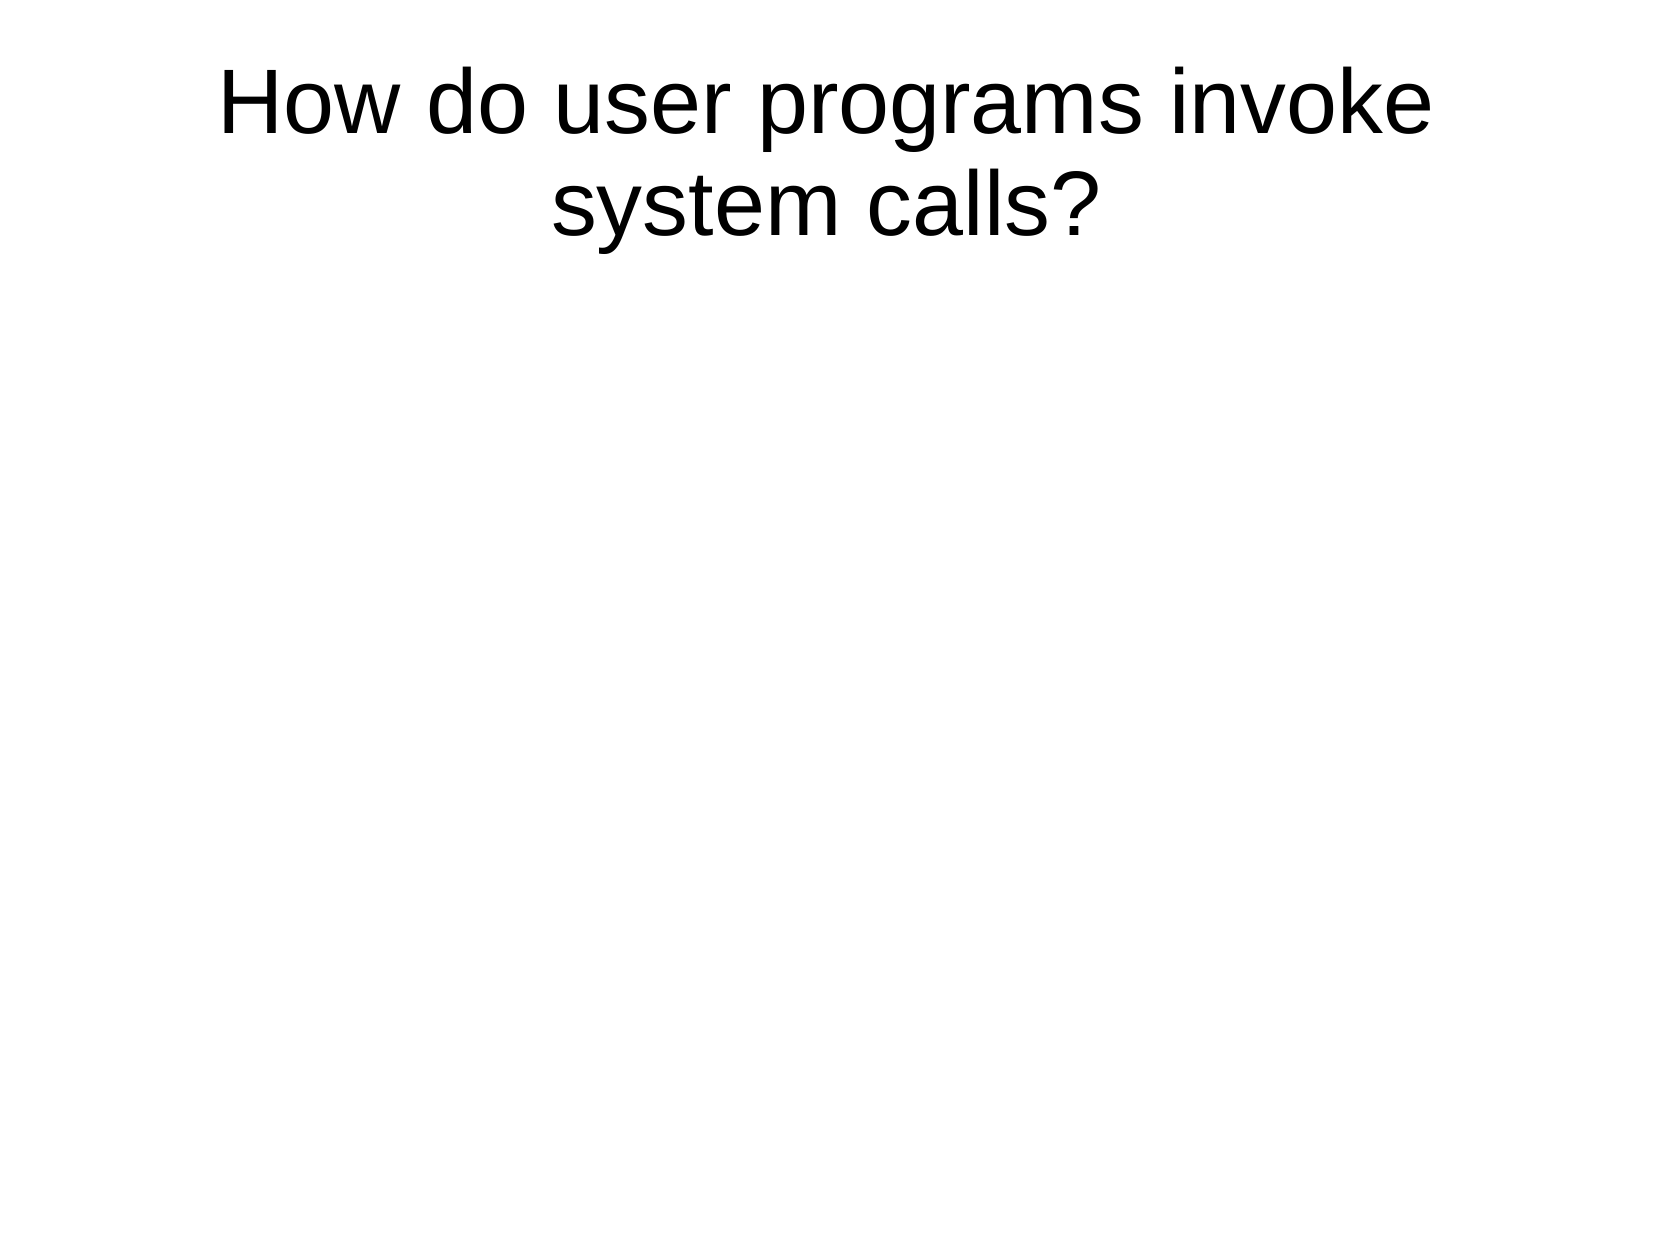

# How do user programs invoke system calls?